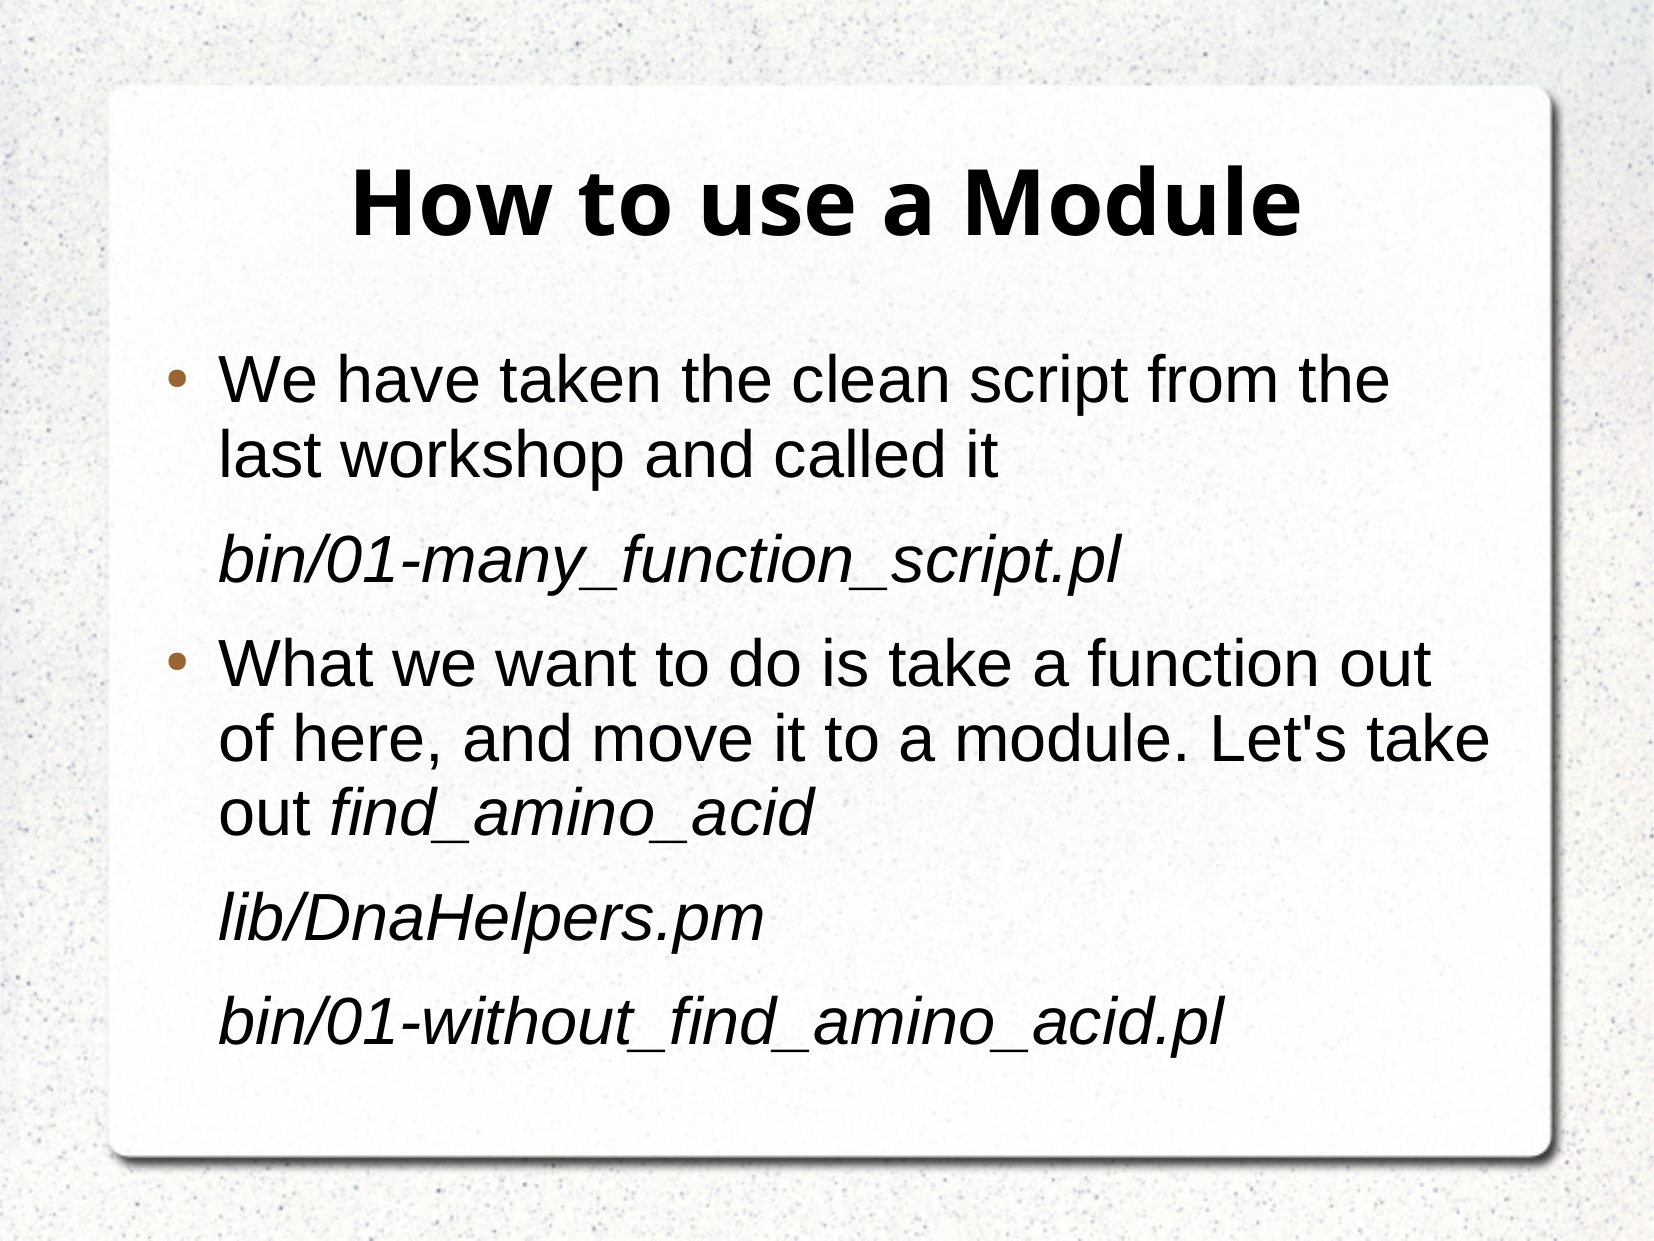

# How to use a Module
We have taken the clean script from the last workshop and called it
bin/01-many_function_script.pl
What we want to do is take a function out of here, and move it to a module. Let's take out find_amino_acid
lib/DnaHelpers.pm
bin/01-without_find_amino_acid.pl